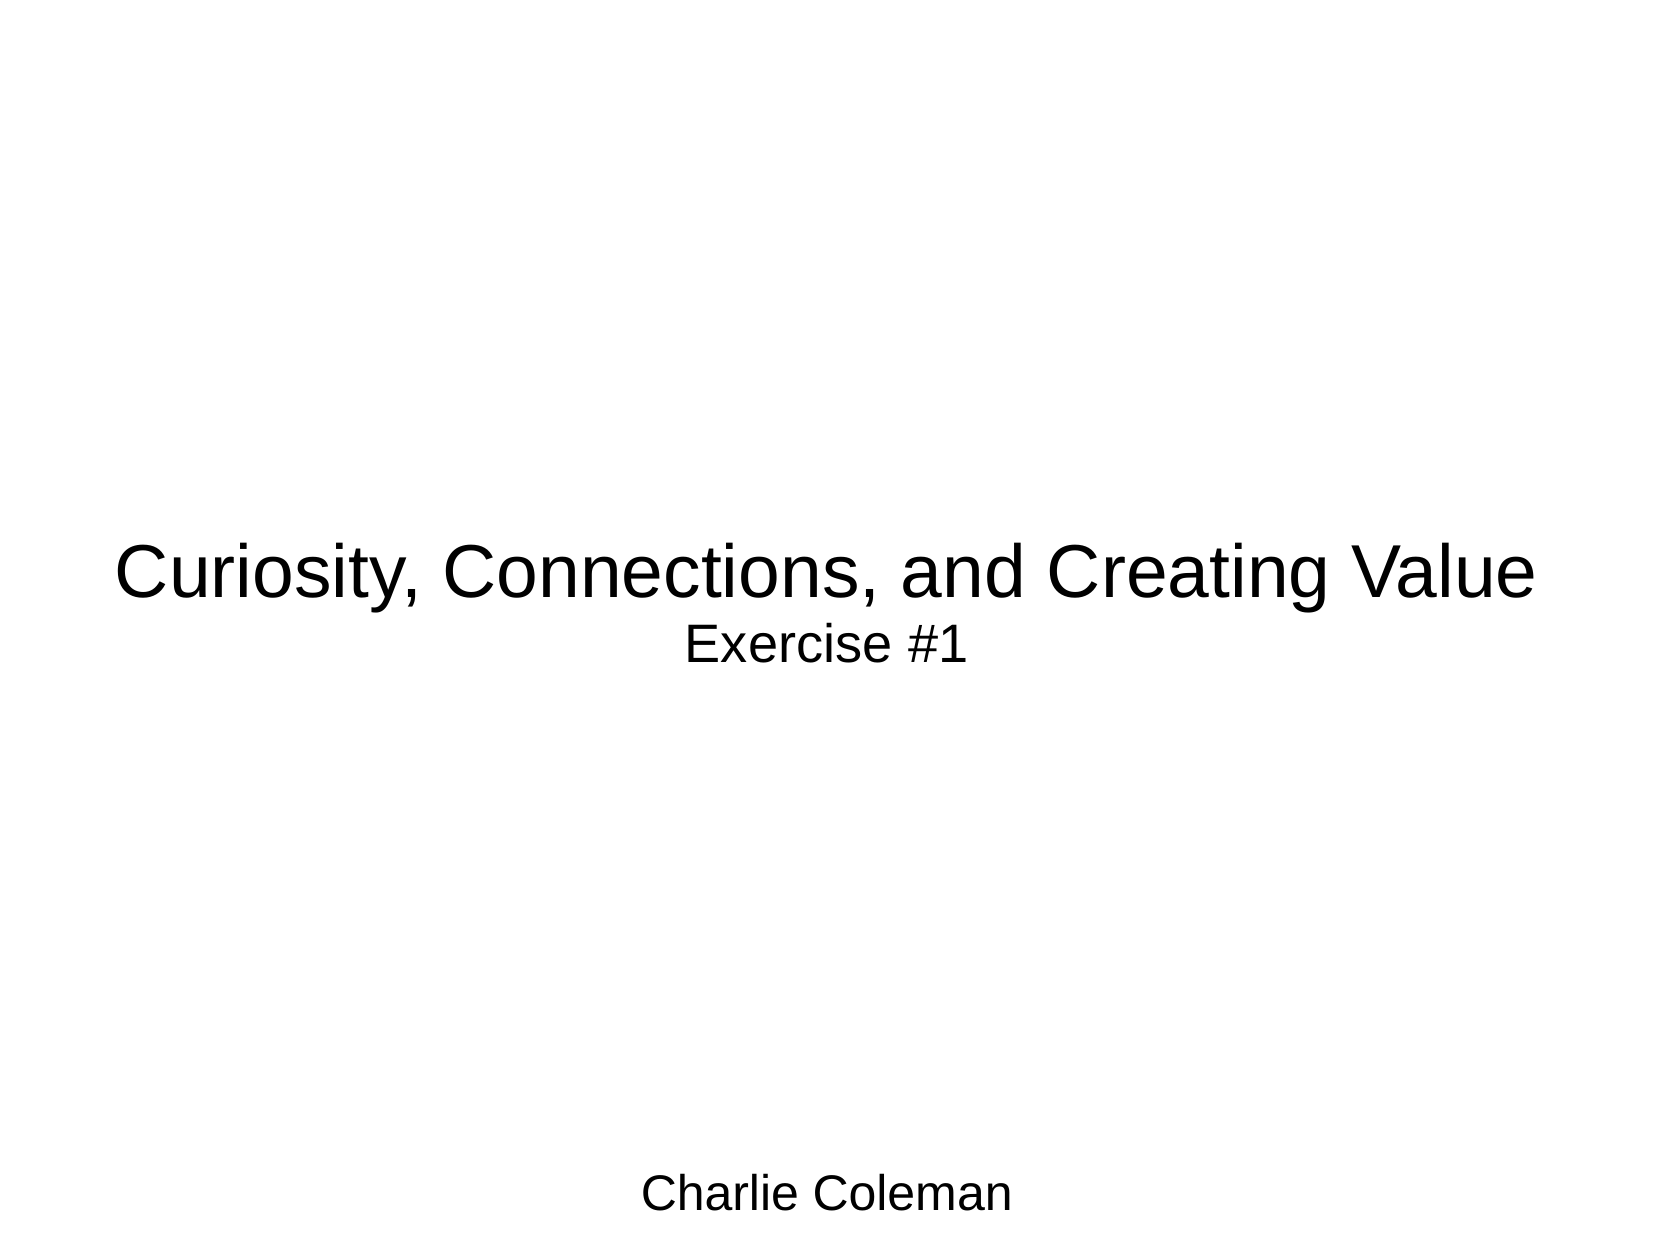

# Curiosity, Connections, and Creating Value Exercise #1
Charlie Coleman